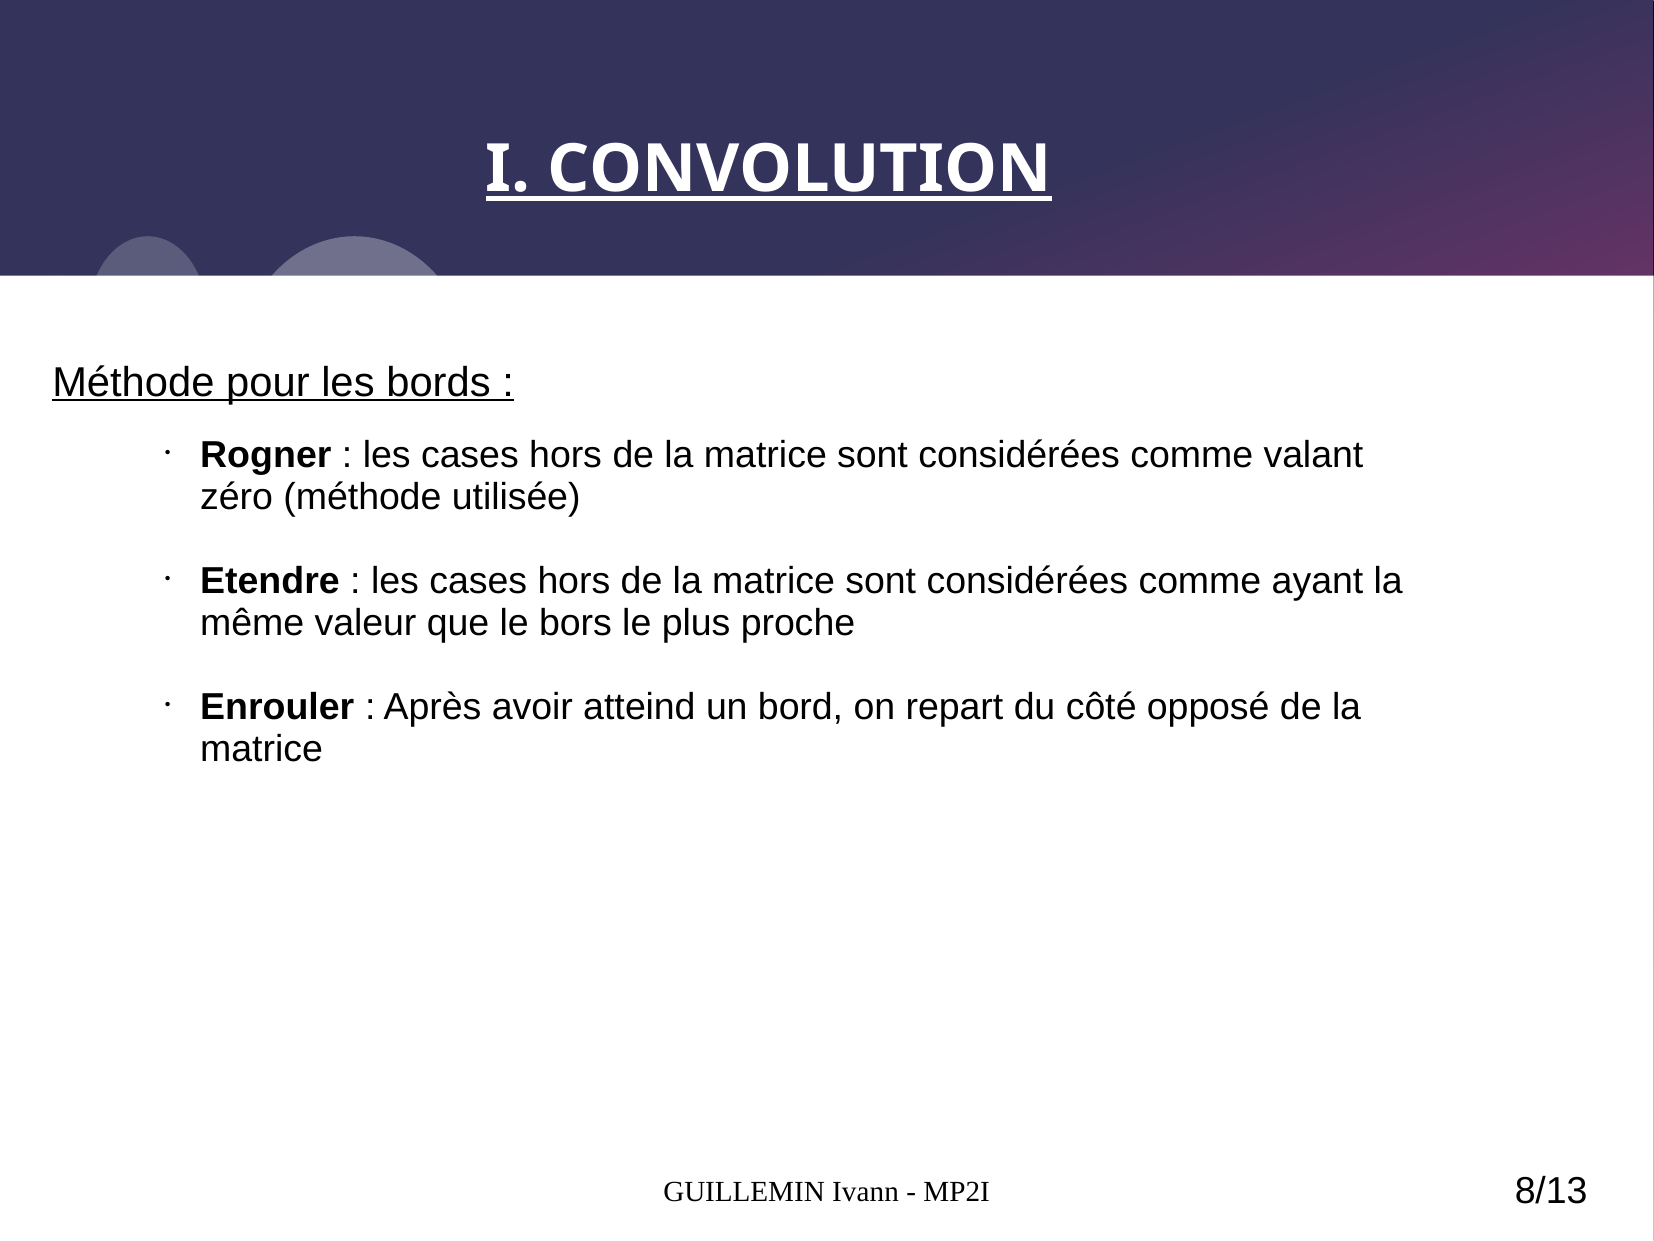

I. CONVOLUTION
Méthode pour les bords :
Rogner : les cases hors de la matrice sont considérées comme valant zéro (méthode utilisée)
Etendre : les cases hors de la matrice sont considérées comme ayant la même valeur que le bors le plus proche
Enrouler : Après avoir atteind un bord, on repart du côté opposé de la matrice
GUILLEMIN Ivann - MP2I
8/13